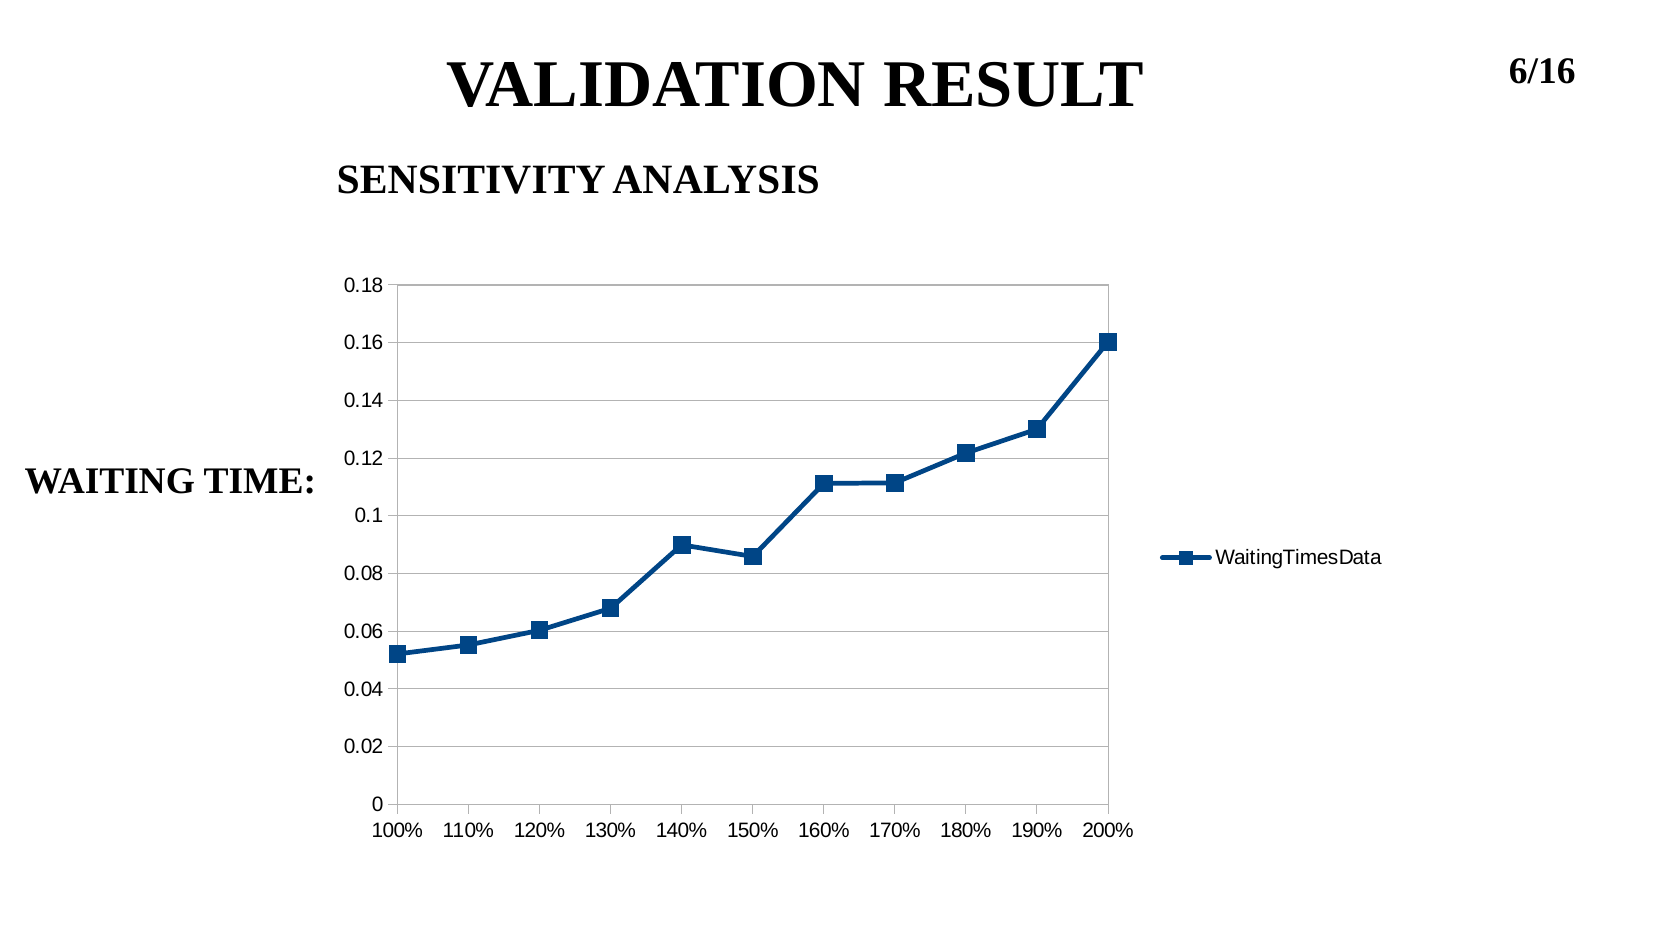

VALIDATION RESULT
6/16
SENSITIVITY ANALYSIS​
### Chart
| Category | WaitingTimesData |
|---|---|
| 100% | 0.0520860637735084 |
| 110% | 0.0552237080991295 |
| 120% | 0.0602892761548507 |
| 130% | 0.0679269469935076 |
| 140% | 0.0899086230837646 |
| 150% | 0.0858664425126202 |
| 160% | 0.111192034101764 |
| 170% | 0.111403315345681 |
| 180% | 0.12171390784399 |
| 190% | 0.130002499089085 |
| 200% | 0.160286366233525 |WAITING TIME: